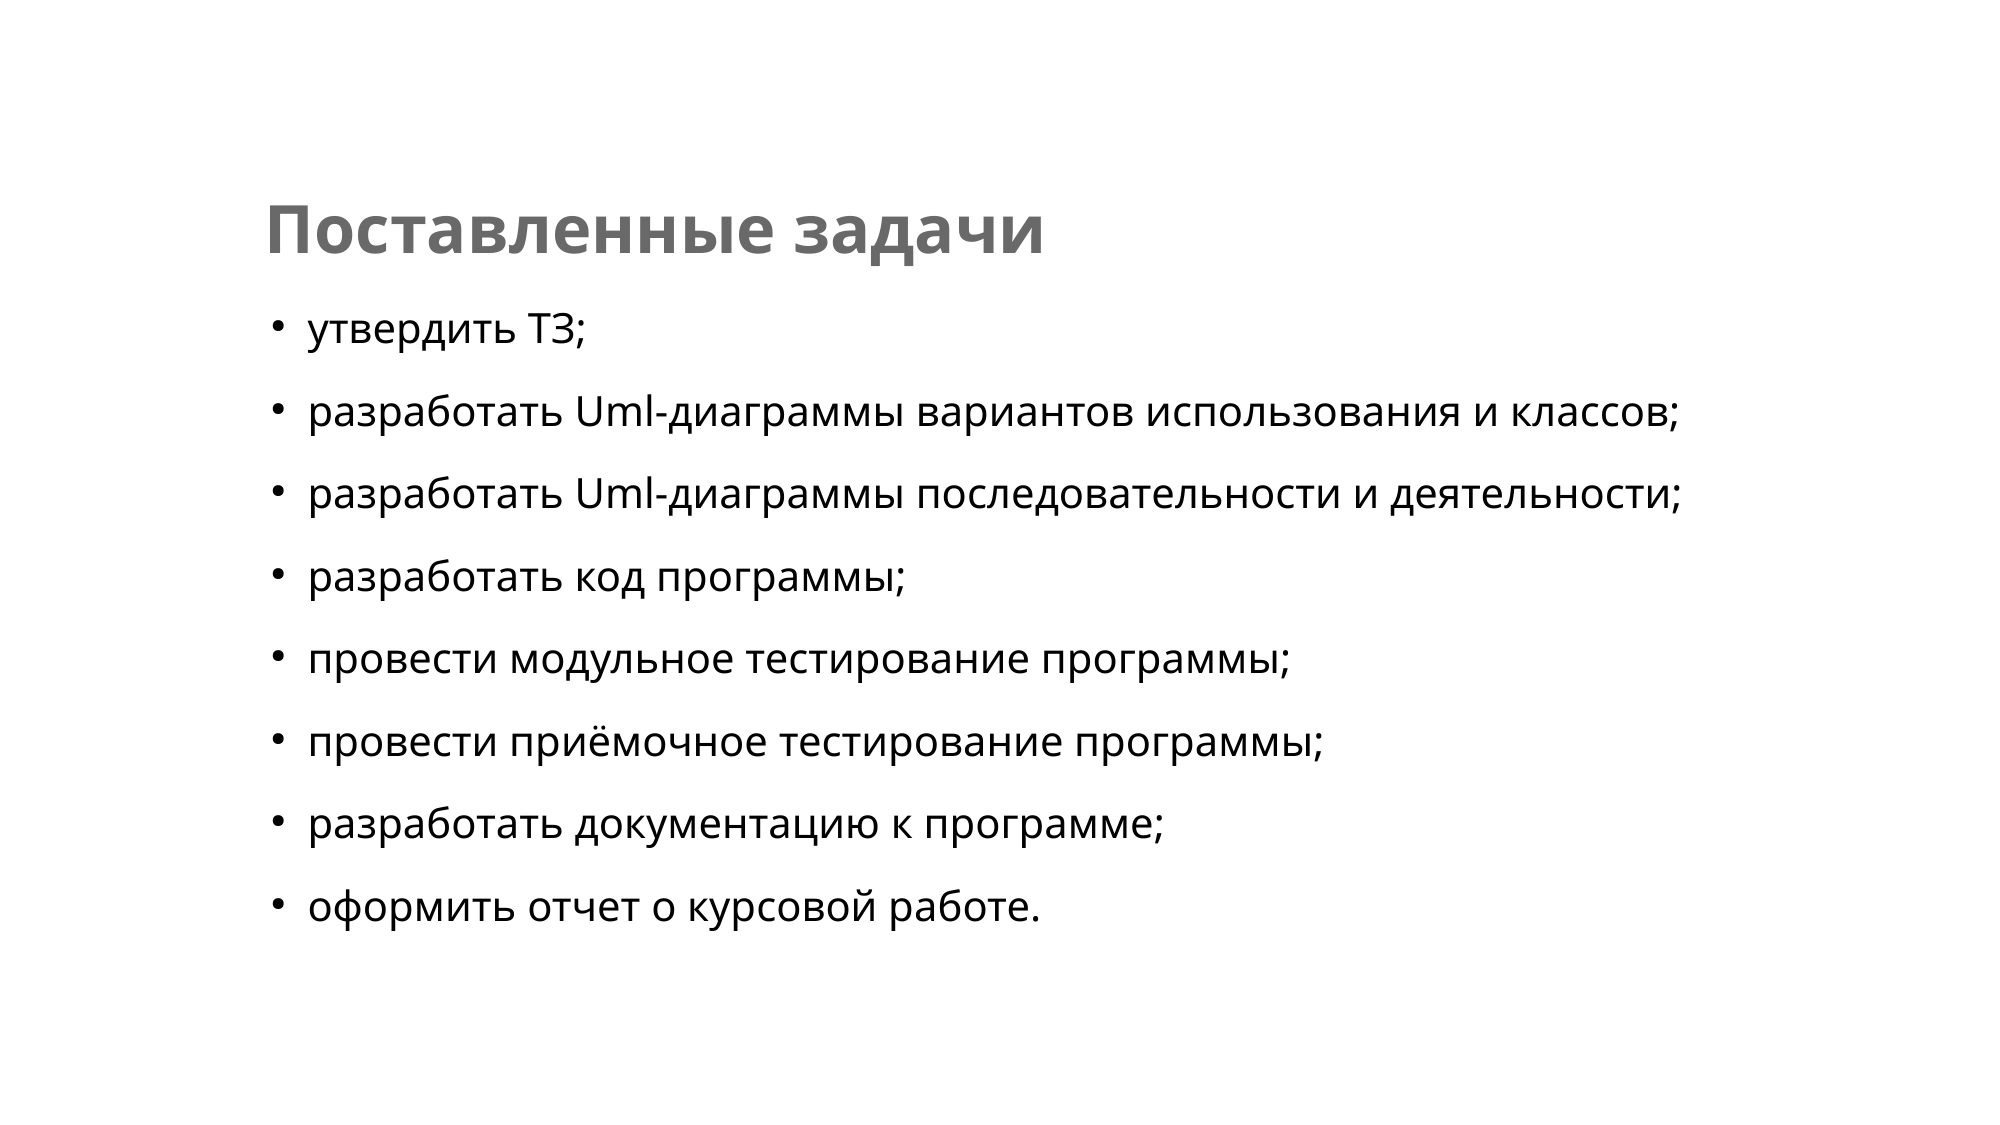

# Поставленные задачи
утвердить ТЗ;
разработать Uml-диаграммы вариантов использования и классов;
разработать Uml-диаграммы последовательности и деятельности;
разработать код программы;
провести модульное тестирование программы;
провести приёмочное тестирование программы;
разработать документацию к программе;
оформить отчет о курсовой работе.